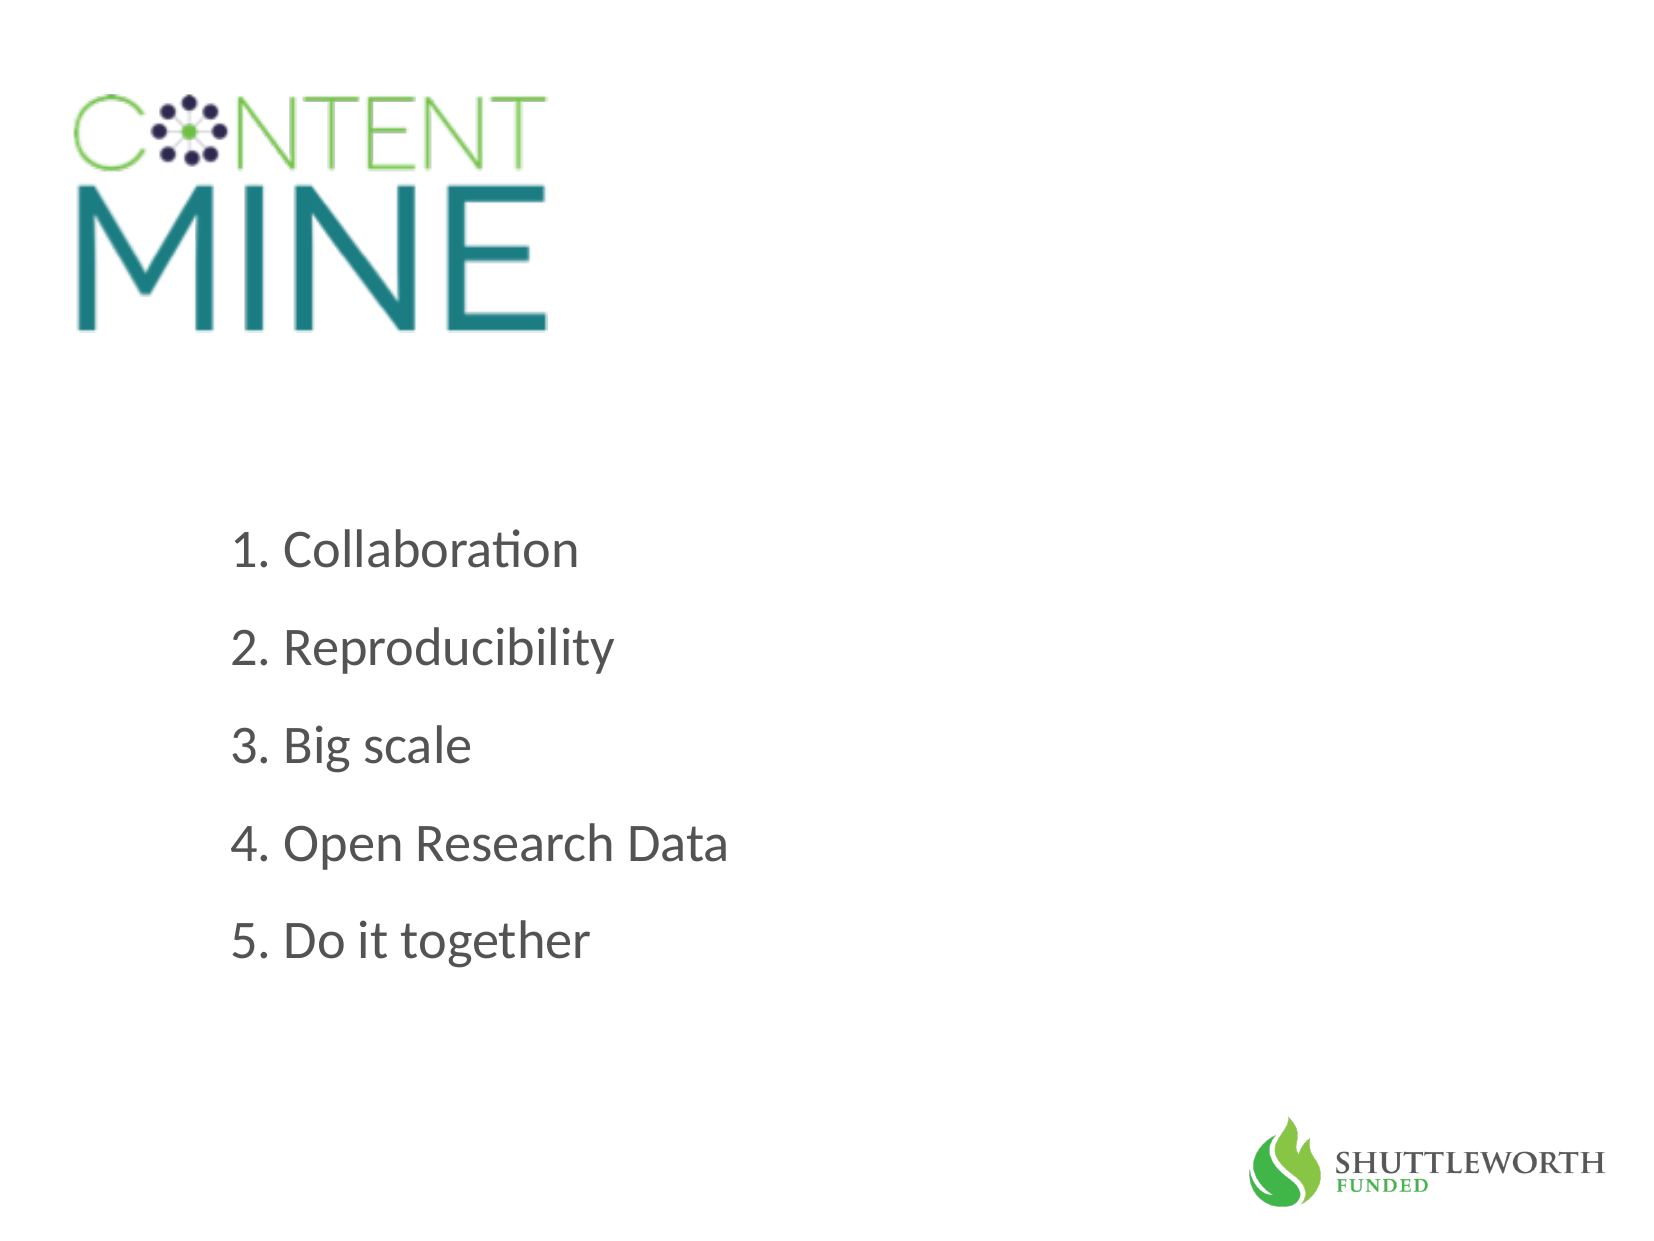

# 1. Collaboration 2. Reproducibility 3. Big scale 4. Open Research Data 5. Do it together